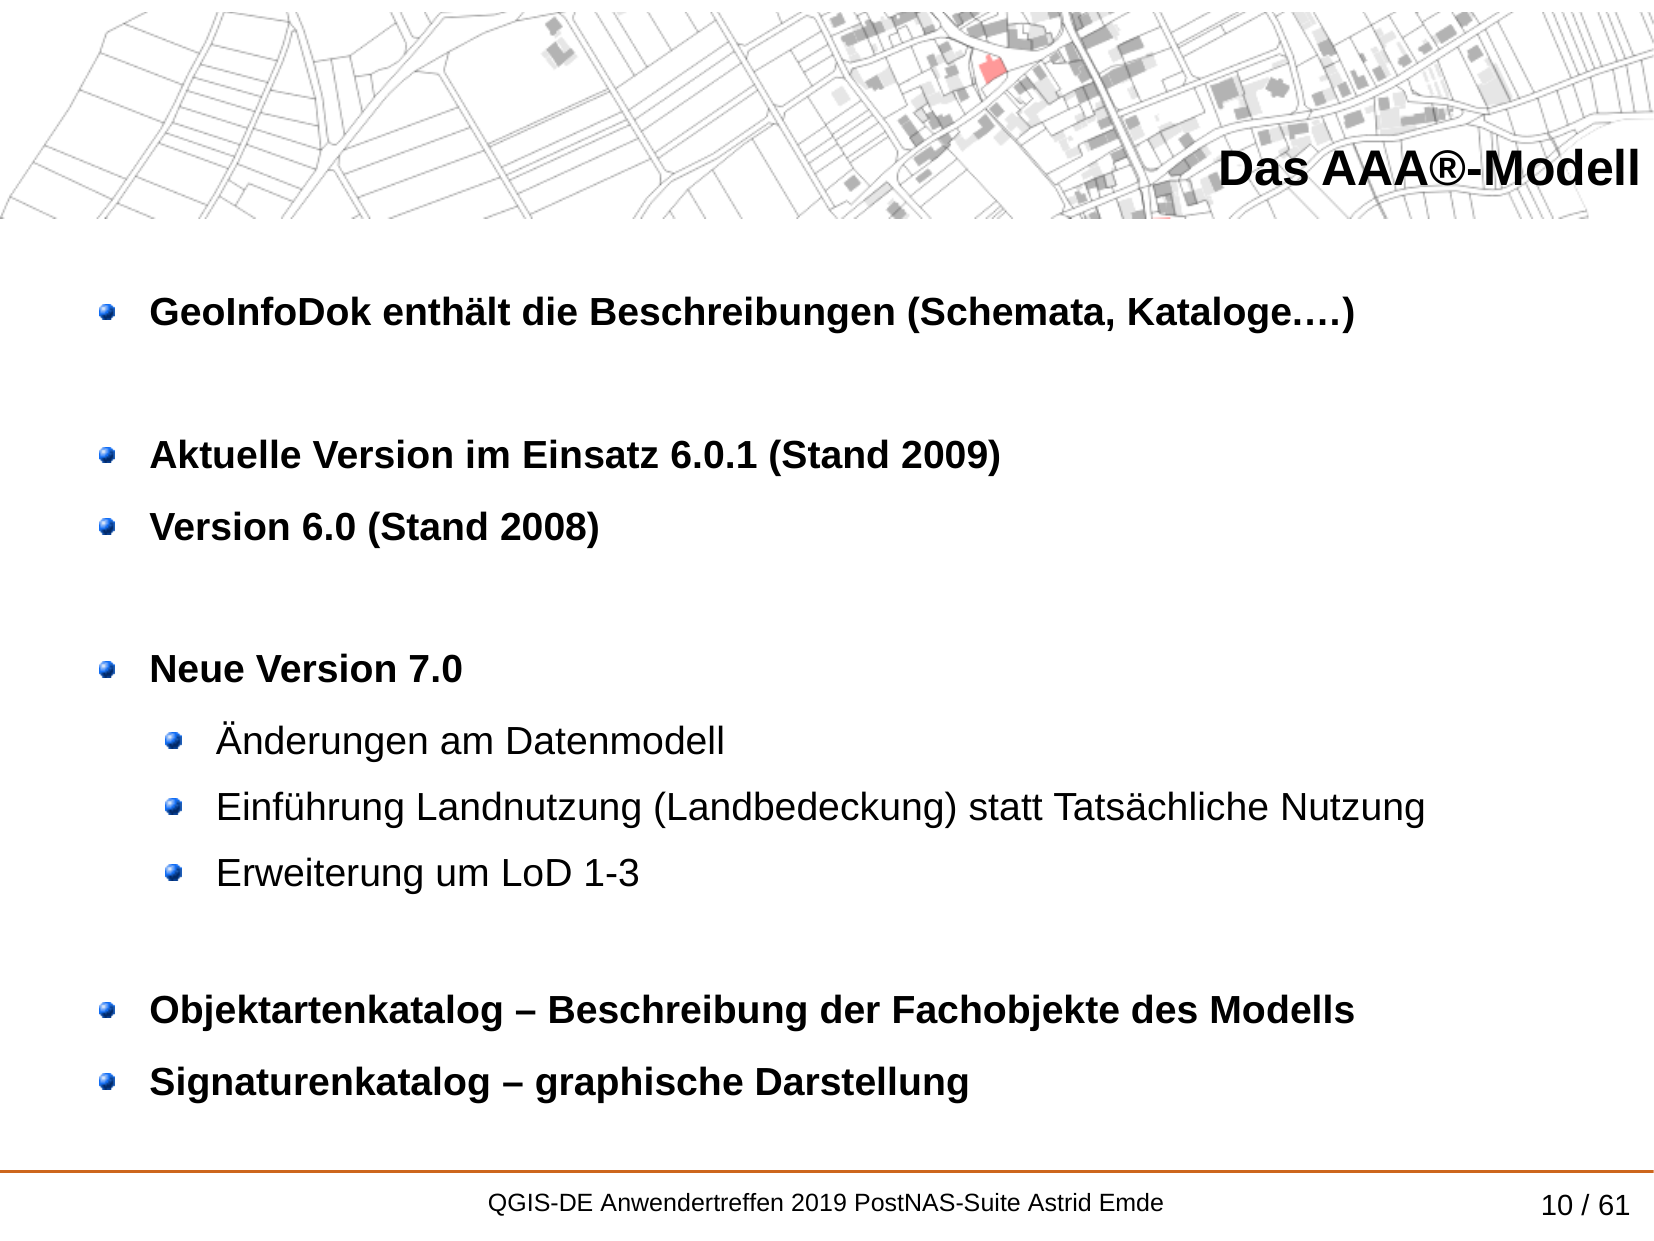

# Das AAA®-Modell
GeoInfoDok enthält die Beschreibungen (Schemata, Kataloge.…)
Aktuelle Version im Einsatz 6.0.1 (Stand 2009)
Version 6.0 (Stand 2008)
Neue Version 7.0
Änderungen am Datenmodell
Einführung Landnutzung (Landbedeckung) statt Tatsächliche Nutzung
Erweiterung um LoD 1-3
Objektartenkatalog – Beschreibung der Fachobjekte des Modells
Signaturenkatalog – graphische Darstellung